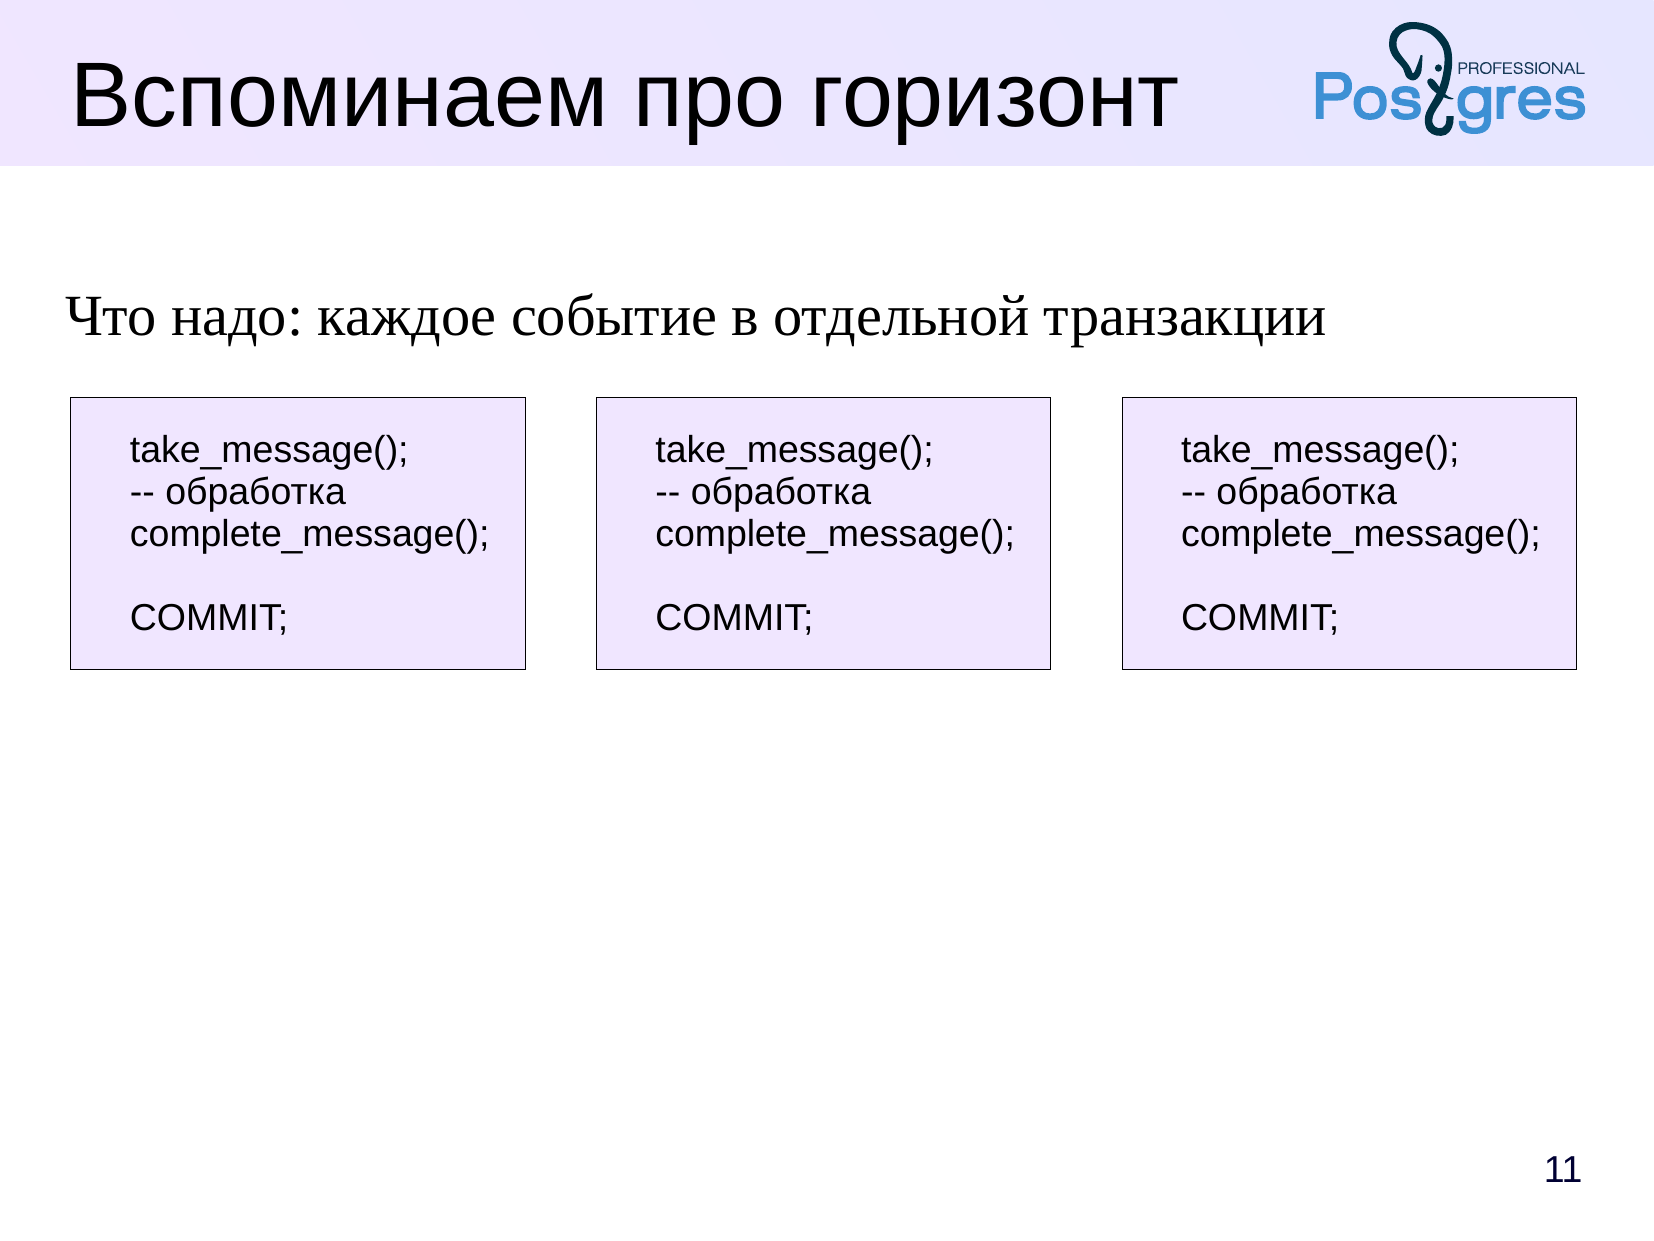

# Вспоминаем про горизонт
Что надо: каждое событие в отдельной транзакции
take_message();
-- обработка
complete_message();
COMMIT;
take_message();
-- обработка
complete_message();
COMMIT;
take_message();
-- обработка
complete_message();
COMMIT;